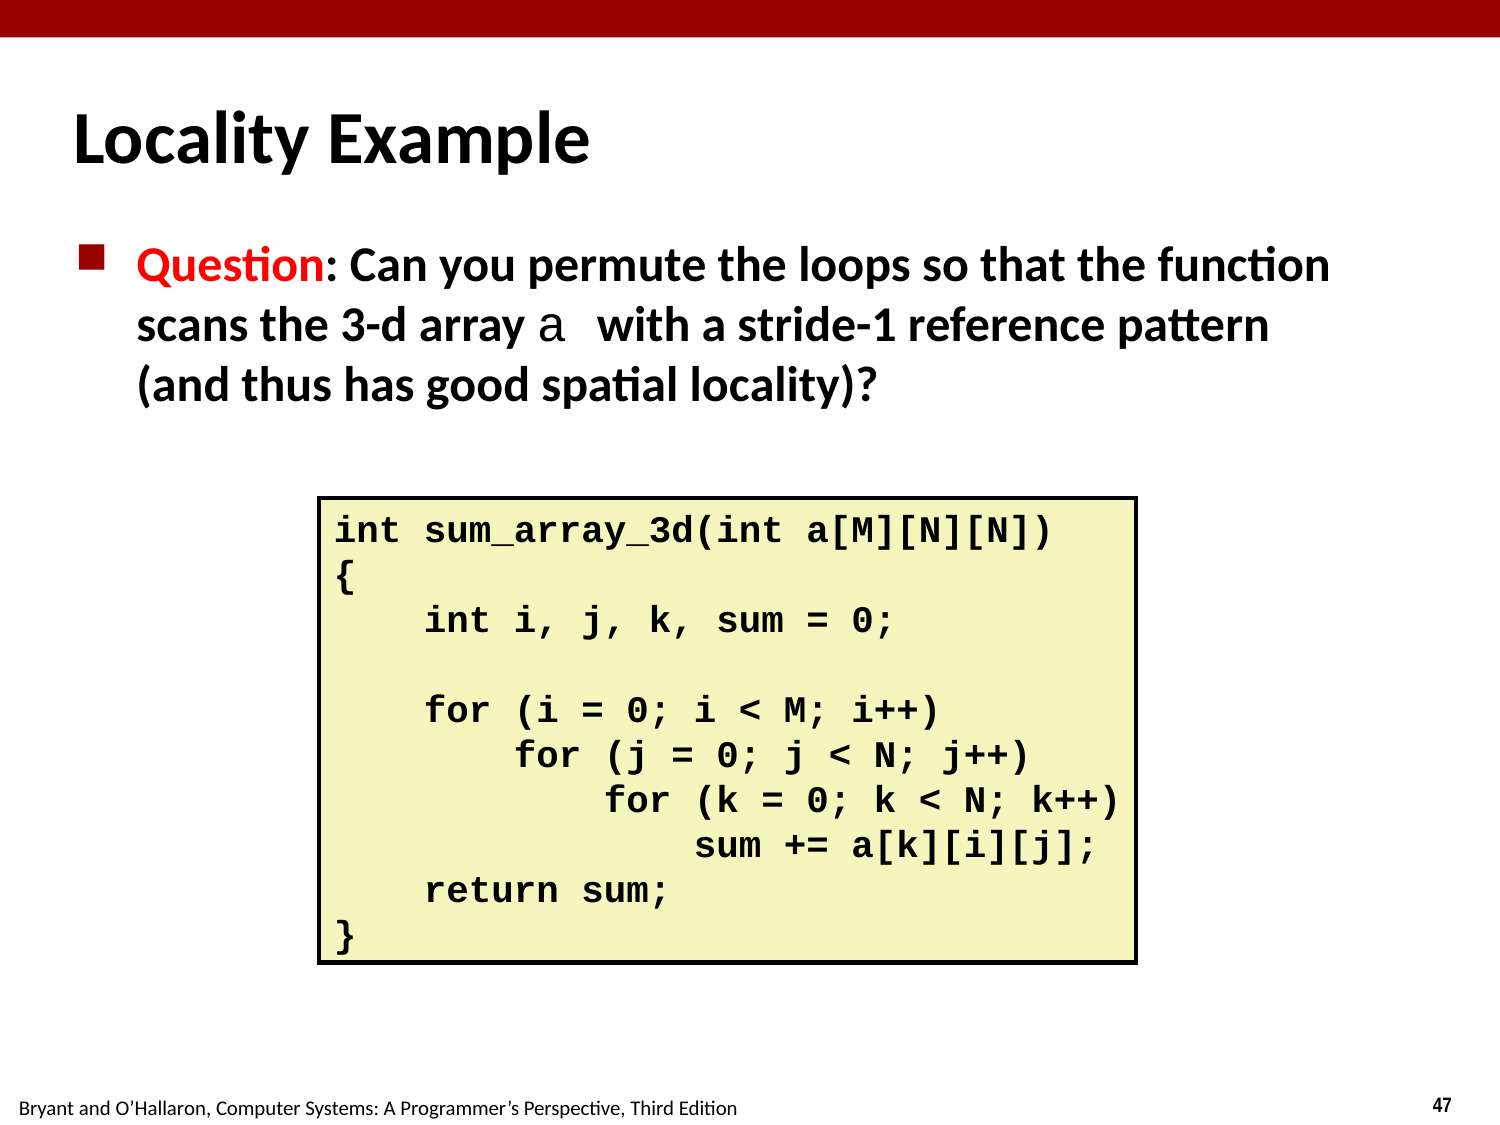

# Locality Example
Question: Can you permute the loops so that the function scans the 3-d array a with a stride-1 reference pattern (and thus has good spatial locality)?
int sum_array_3d(int a[M][N][N])
{
 int i, j, k, sum = 0;
 for (i = 0; i < M; i++)
 for (j = 0; j < N; j++)
 for (k = 0; k < N; k++)
 sum += a[k][i][j];
 return sum;
}